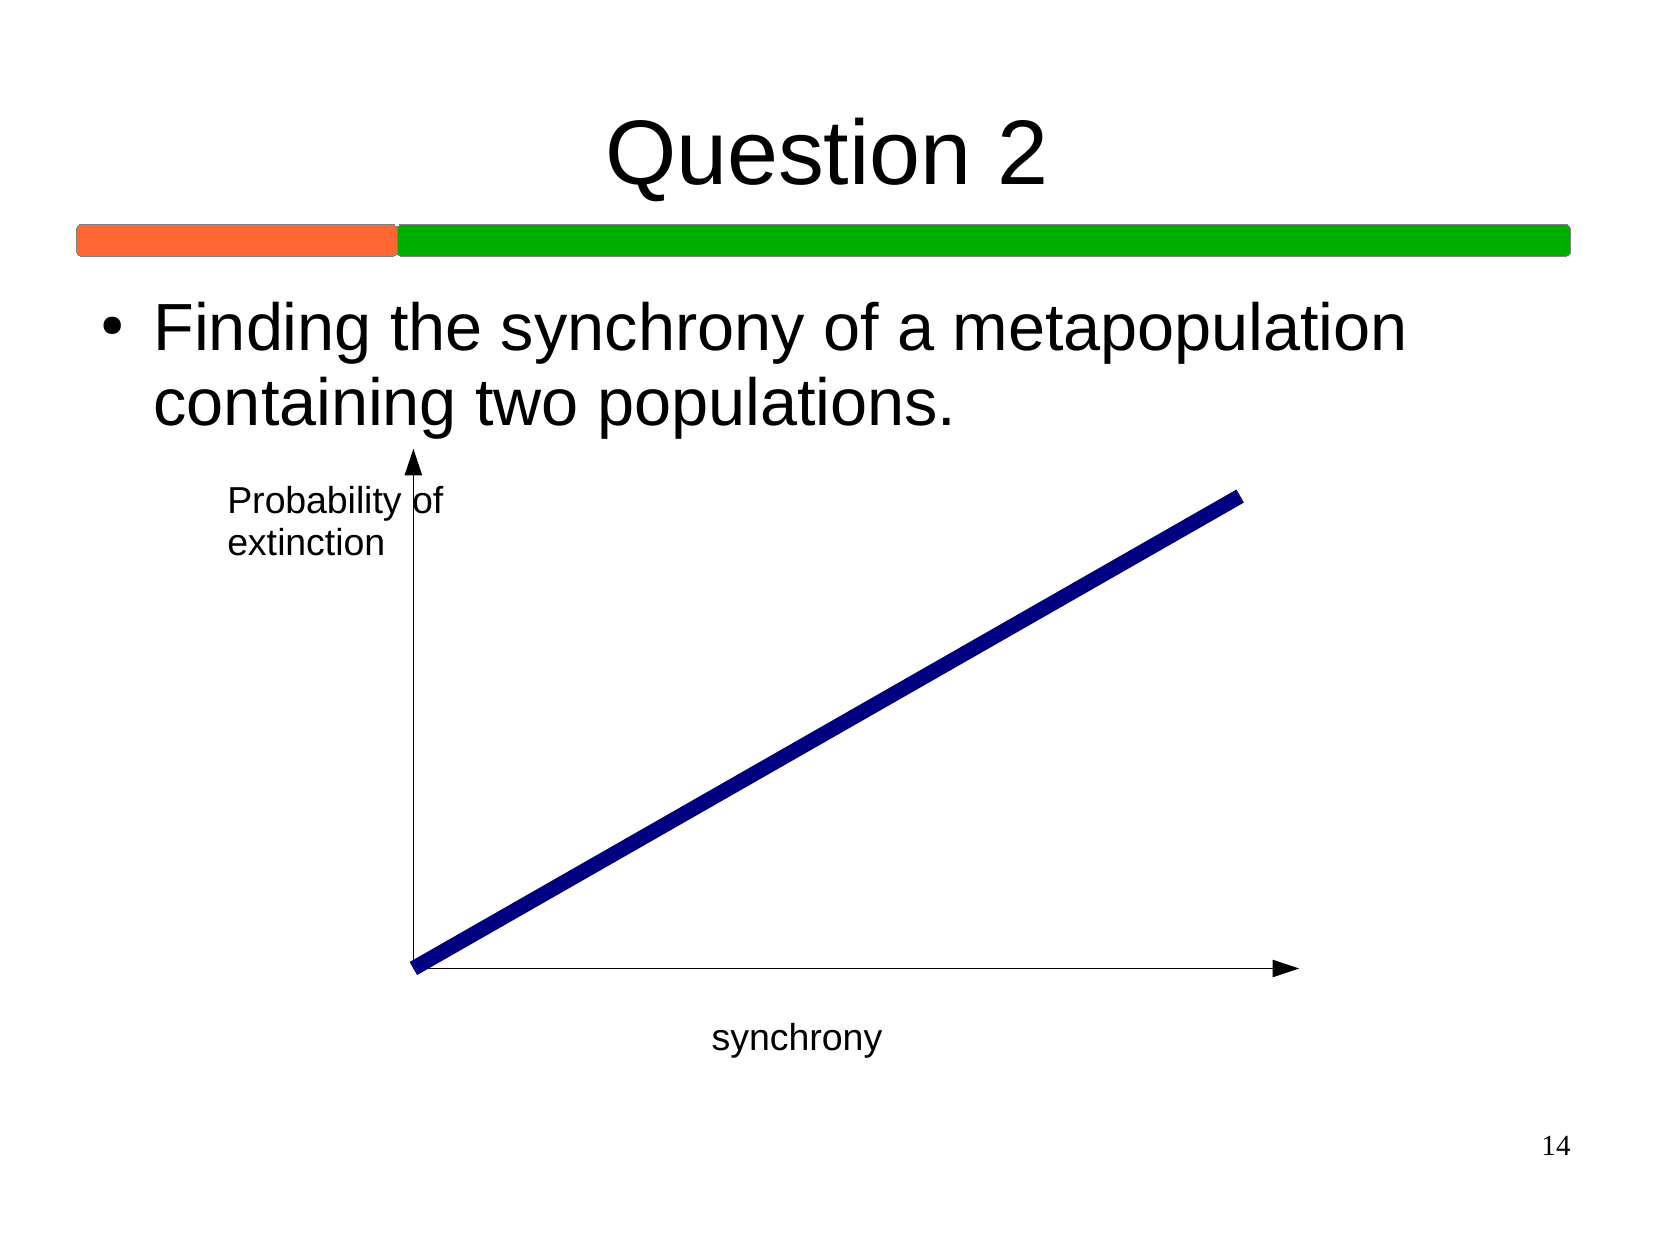

# Question 2
Finding the synchrony of a metapopulation containing two populations.
Probability of extinction
synchrony
14